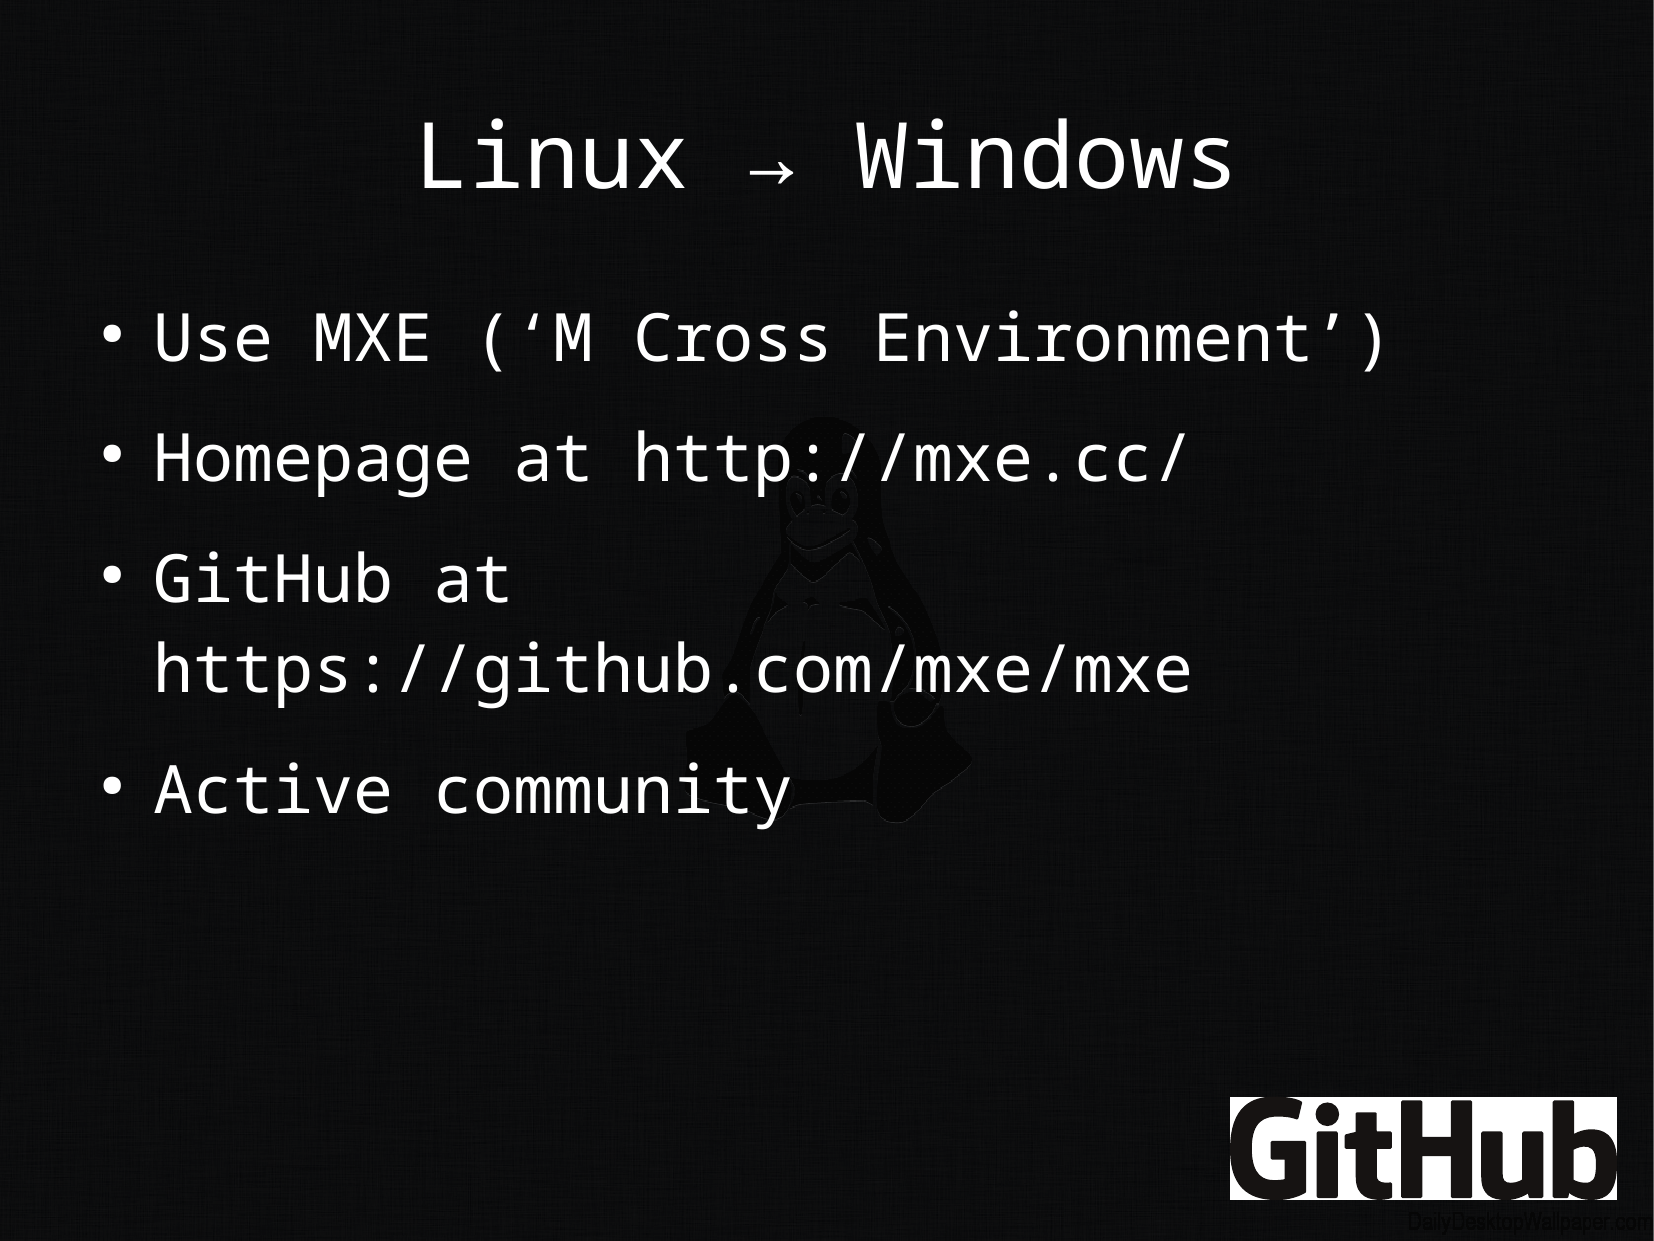

# Linux → Windows
Use MXE (‘M Cross Environment’)
Homepage at http://mxe.cc/
GitHub at https://github.com/mxe/mxe
Active community